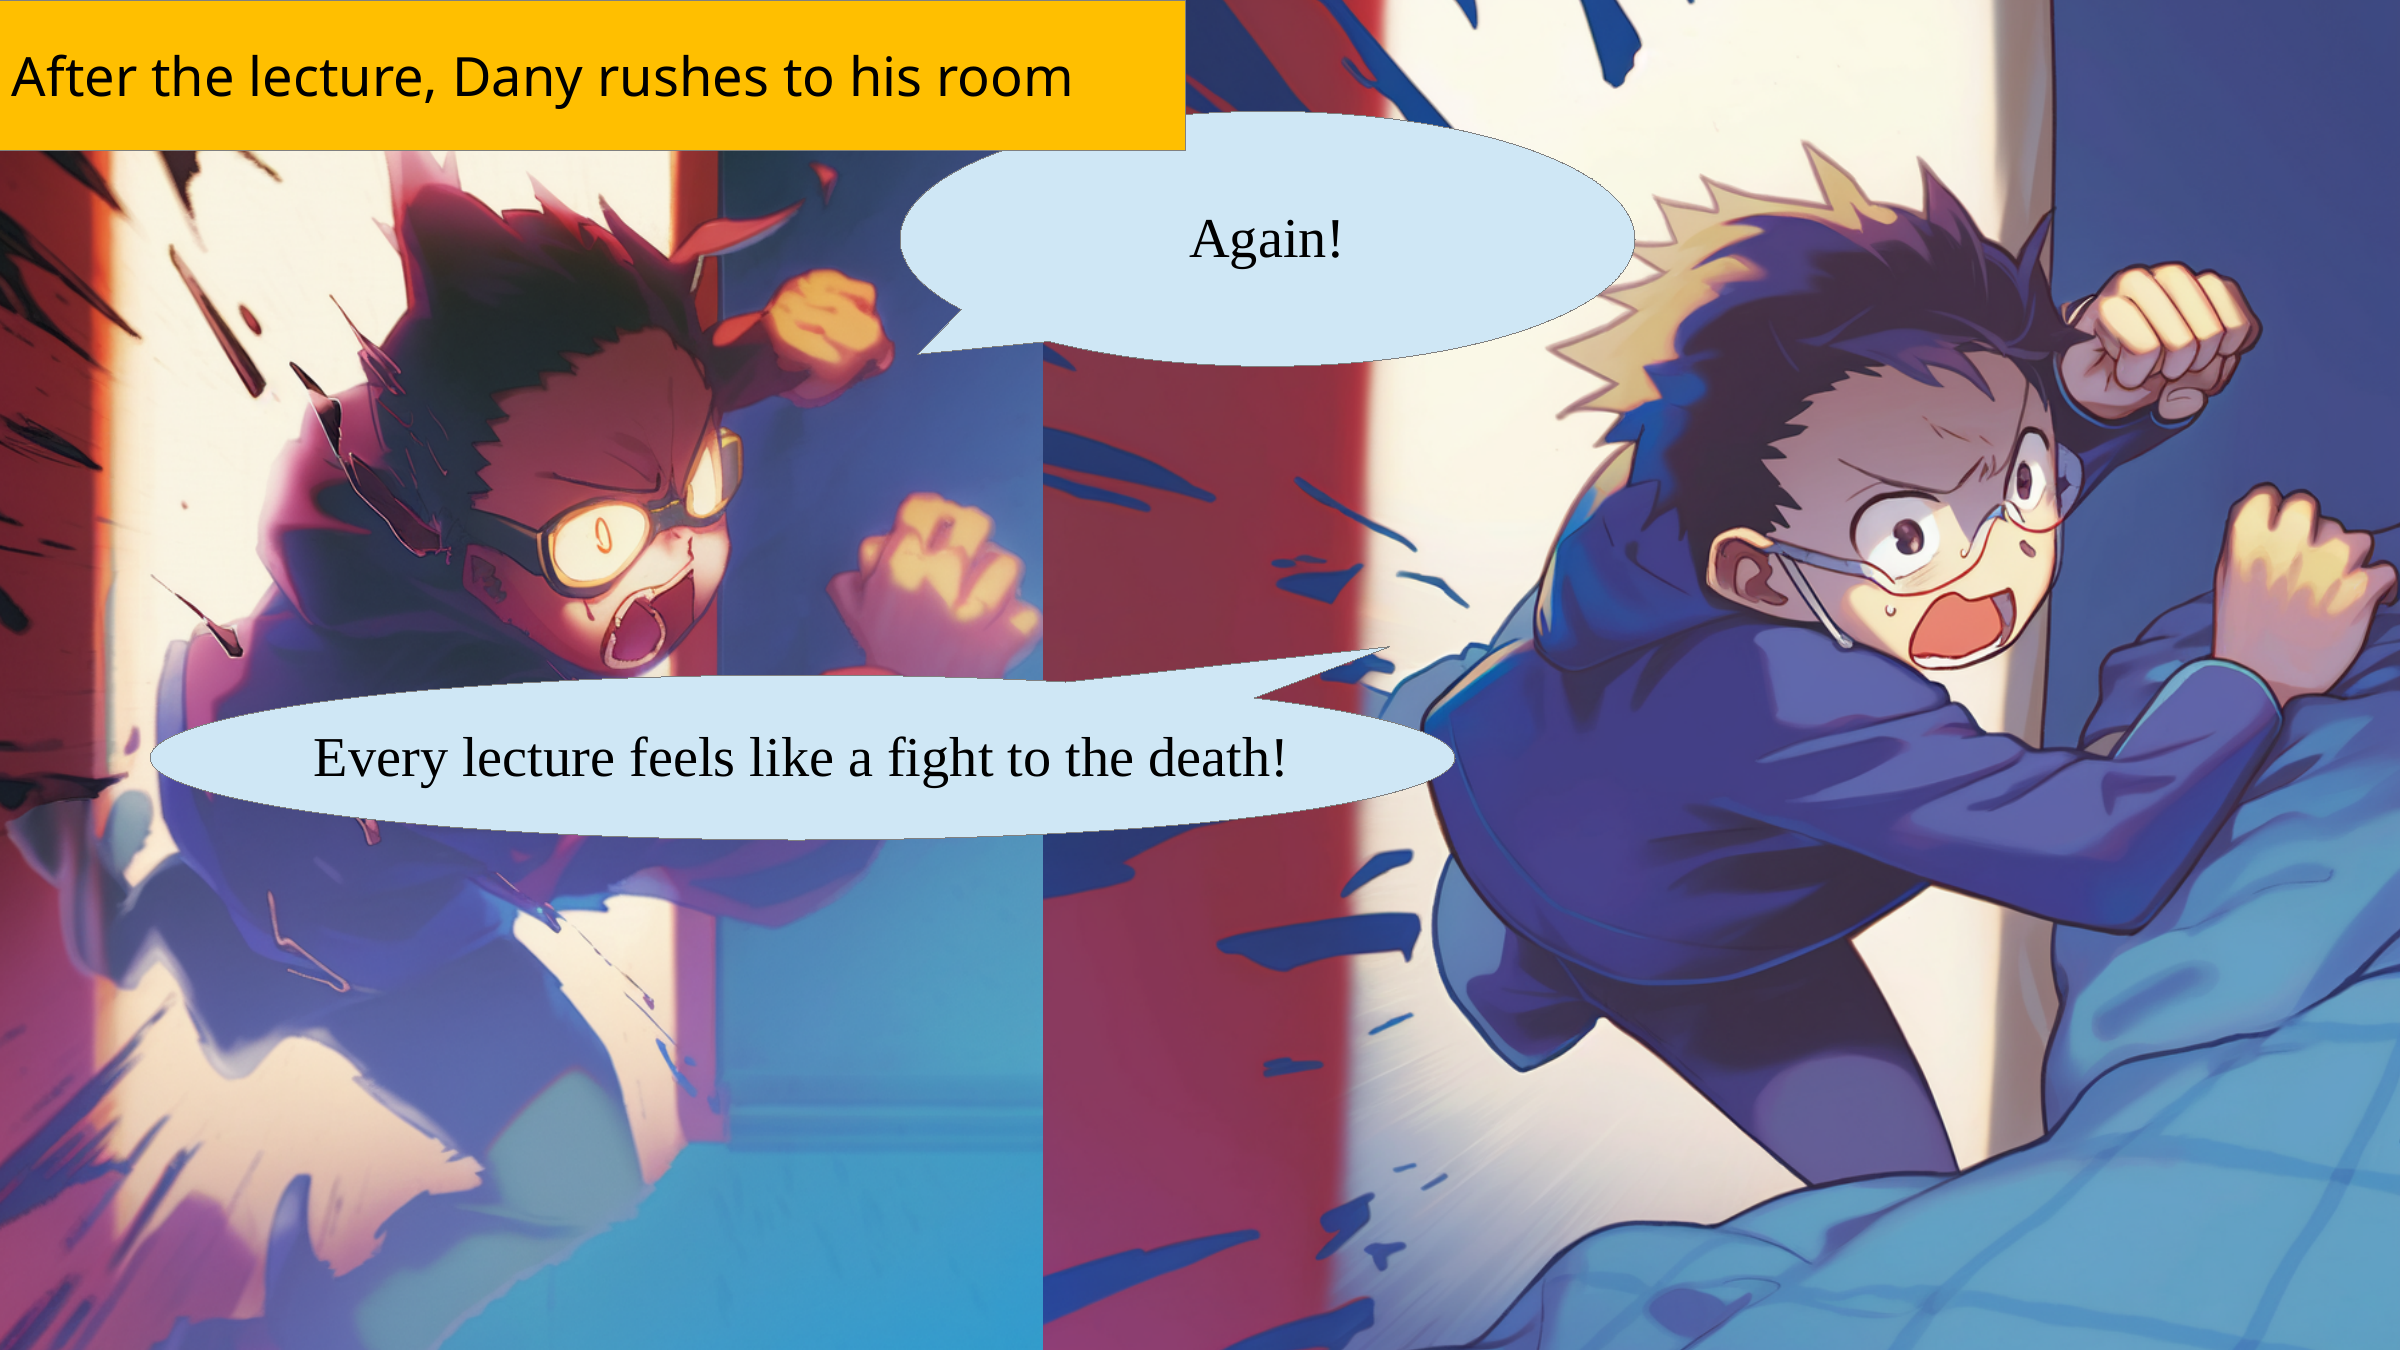

After the lecture, Dany rushes to his room
Again!
Every lecture feels like a fight to the death!